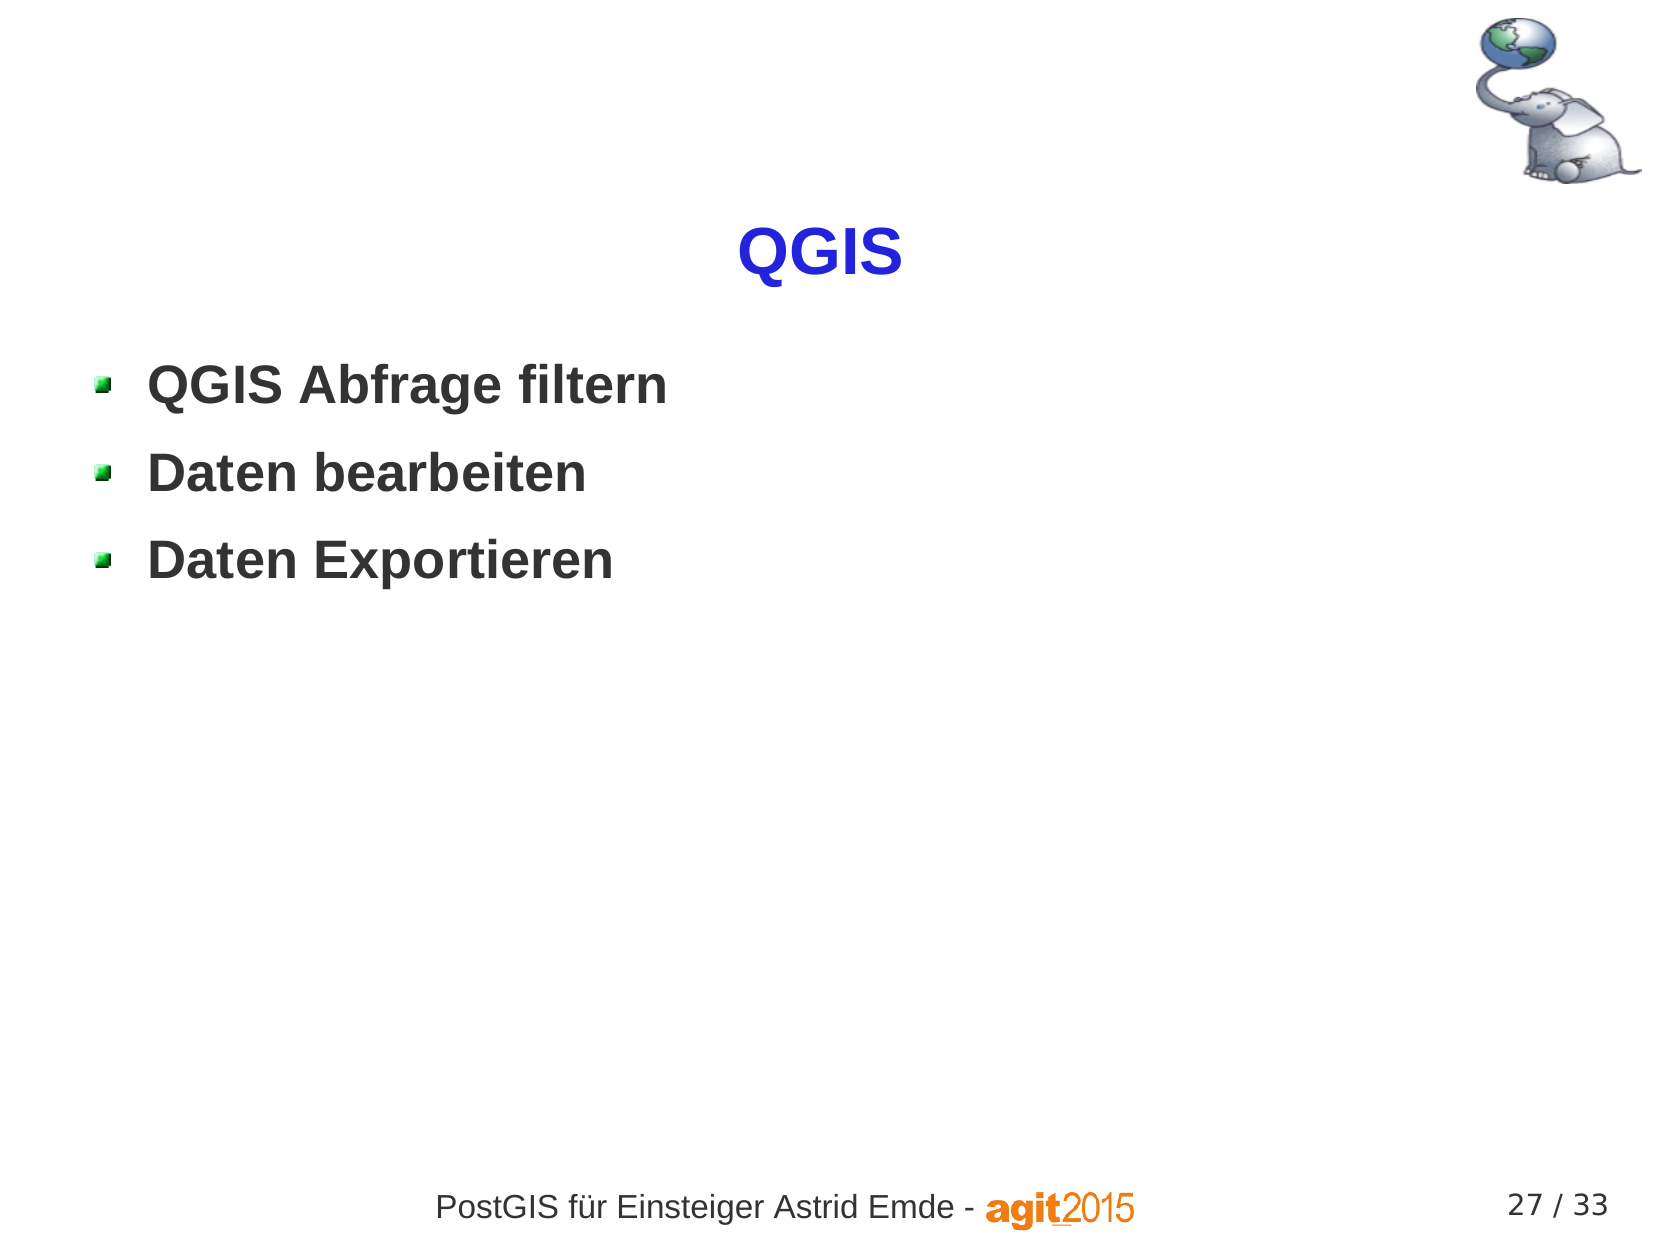

# QGIS
QGIS Abfrage filtern
Daten bearbeiten
Daten Exportieren